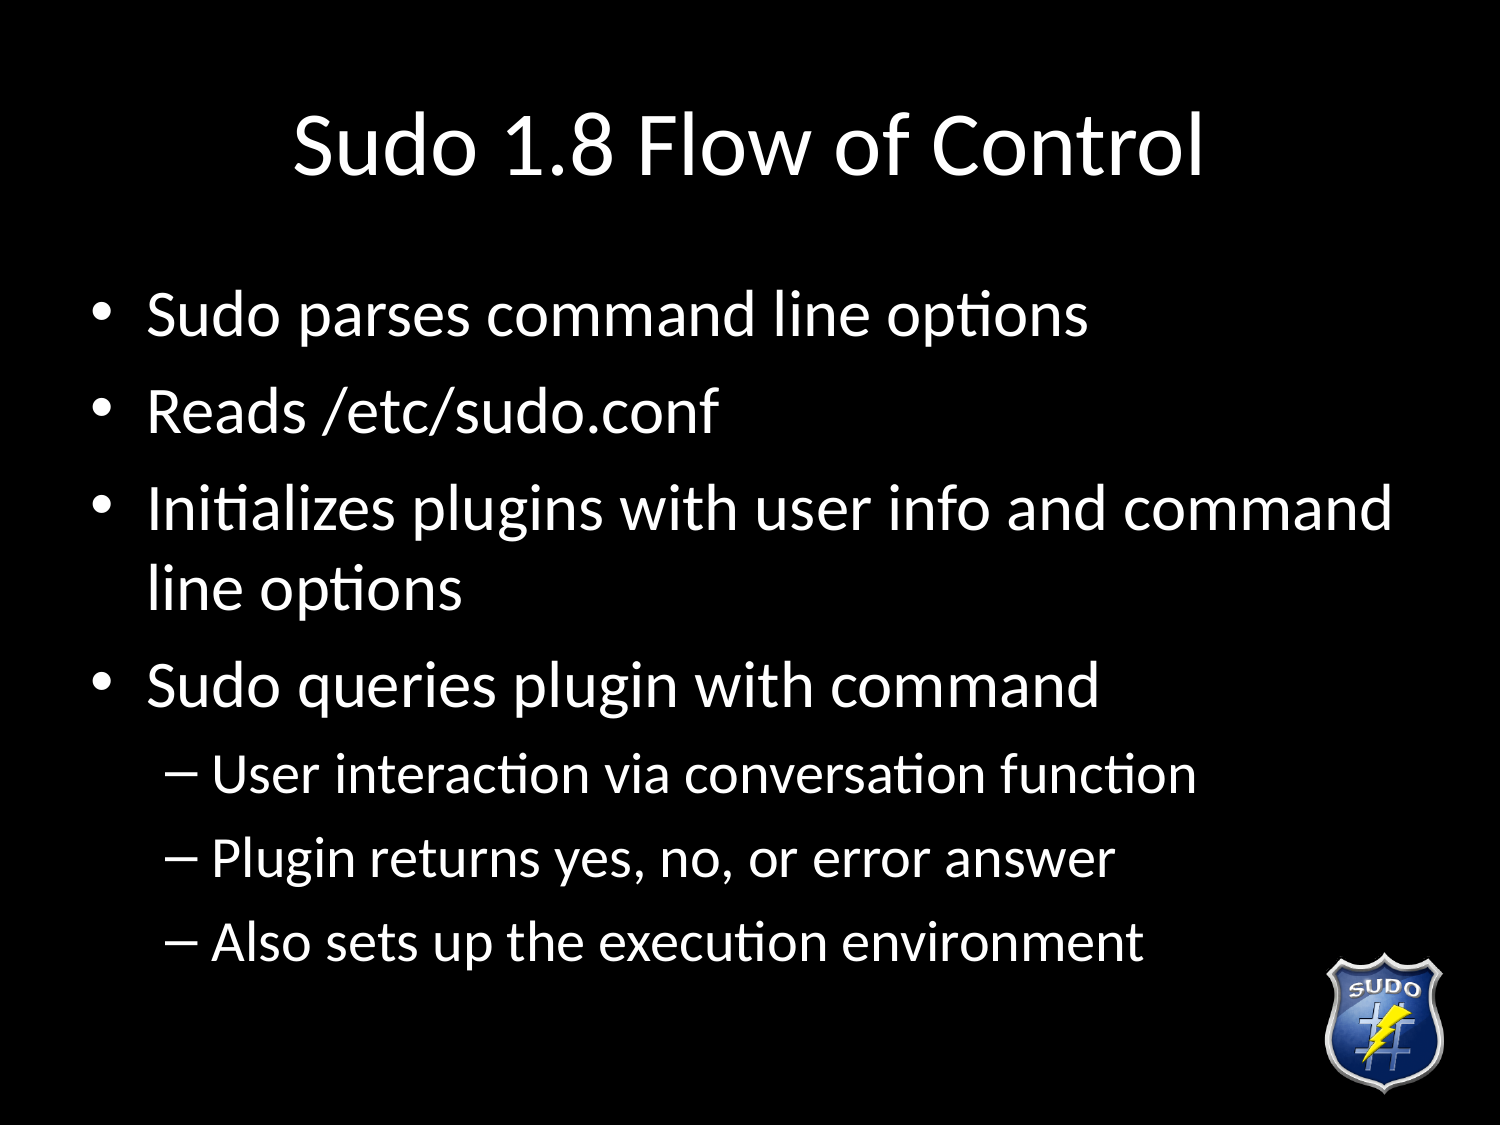

# Sudo 1.8 Flow of Control
Sudo parses command line options
Reads /etc/sudo.conf
Initializes plugins with user info and command line options
Sudo queries plugin with command
User interaction via conversation function
Plugin returns yes, no, or error answer
Also sets up the execution environment